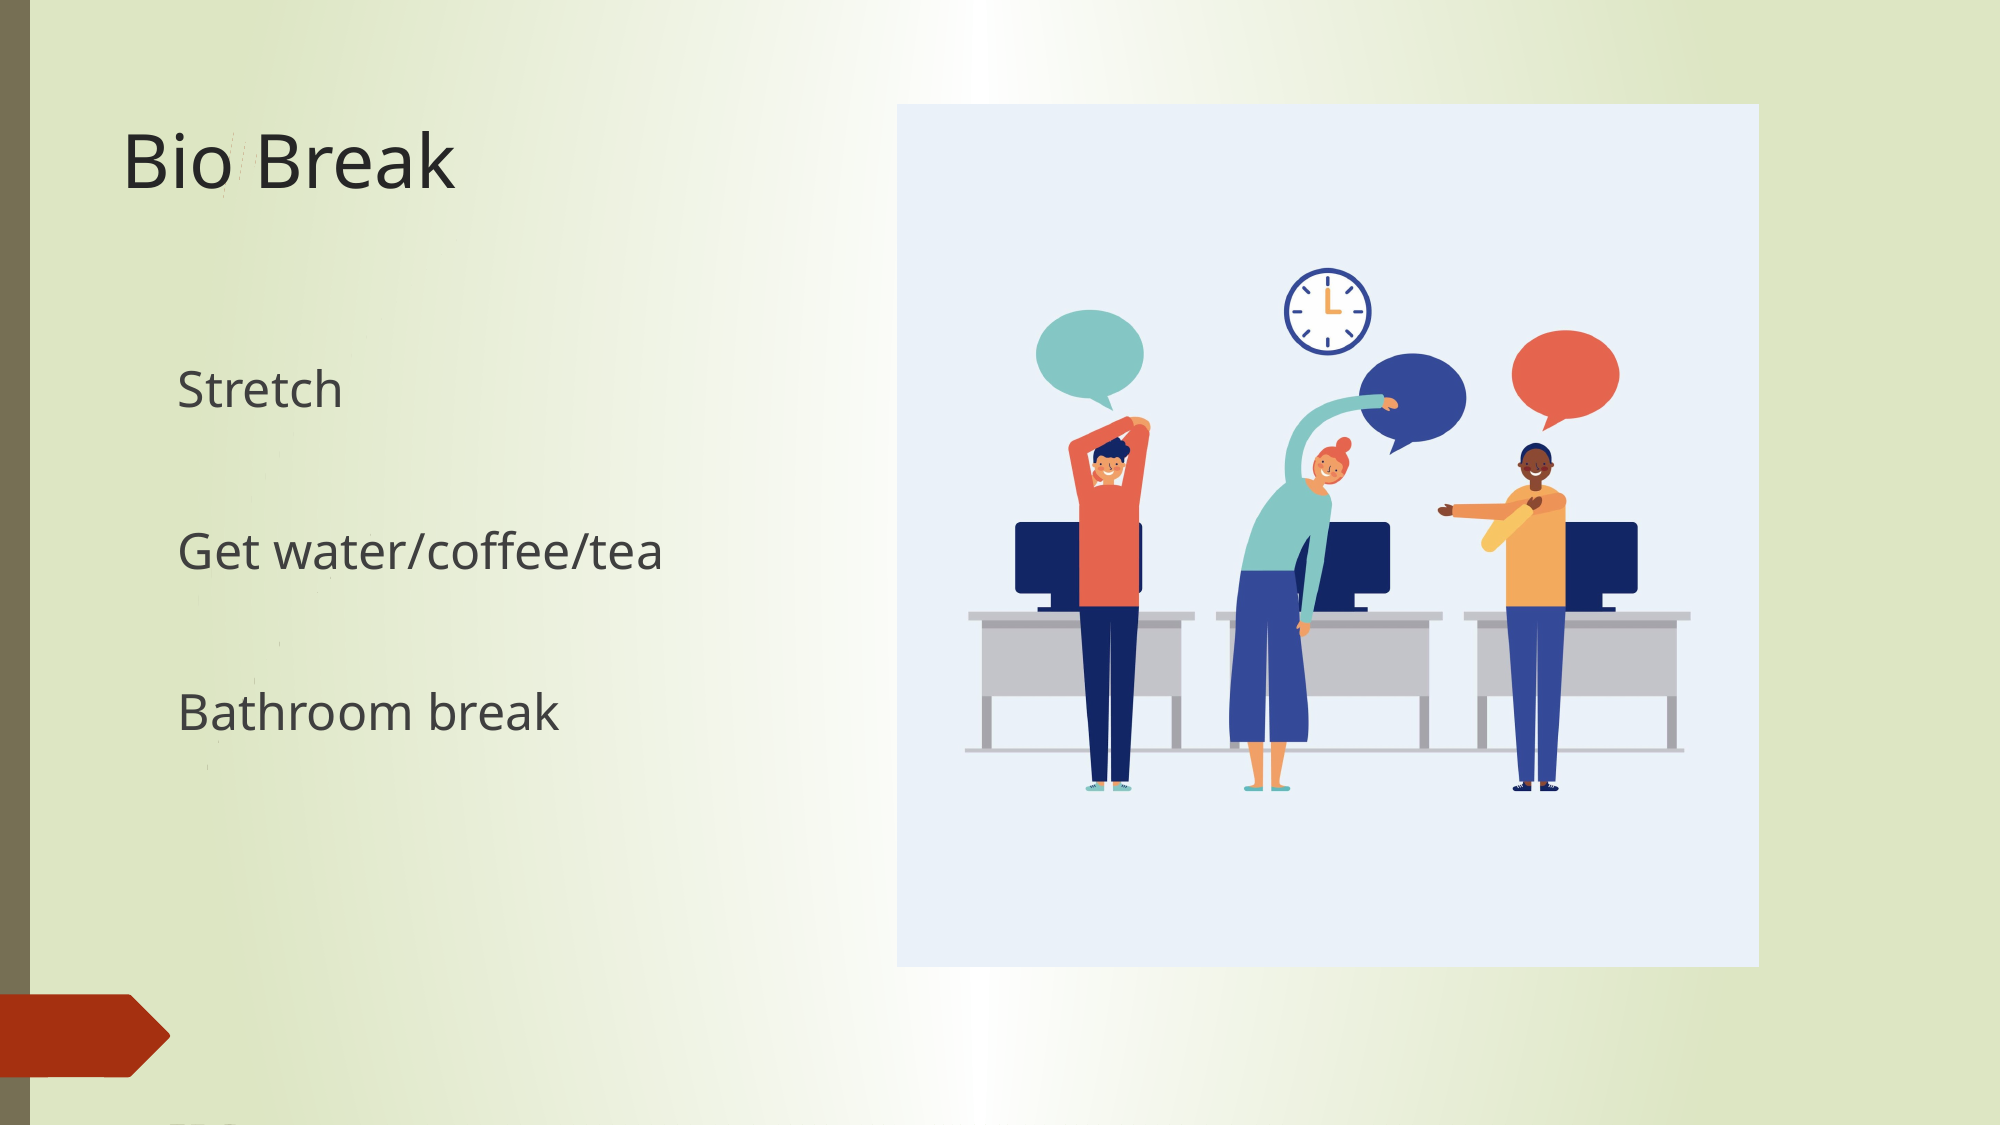

# Bio Break
Stretch
Get water/coffee/tea
Bathroom break